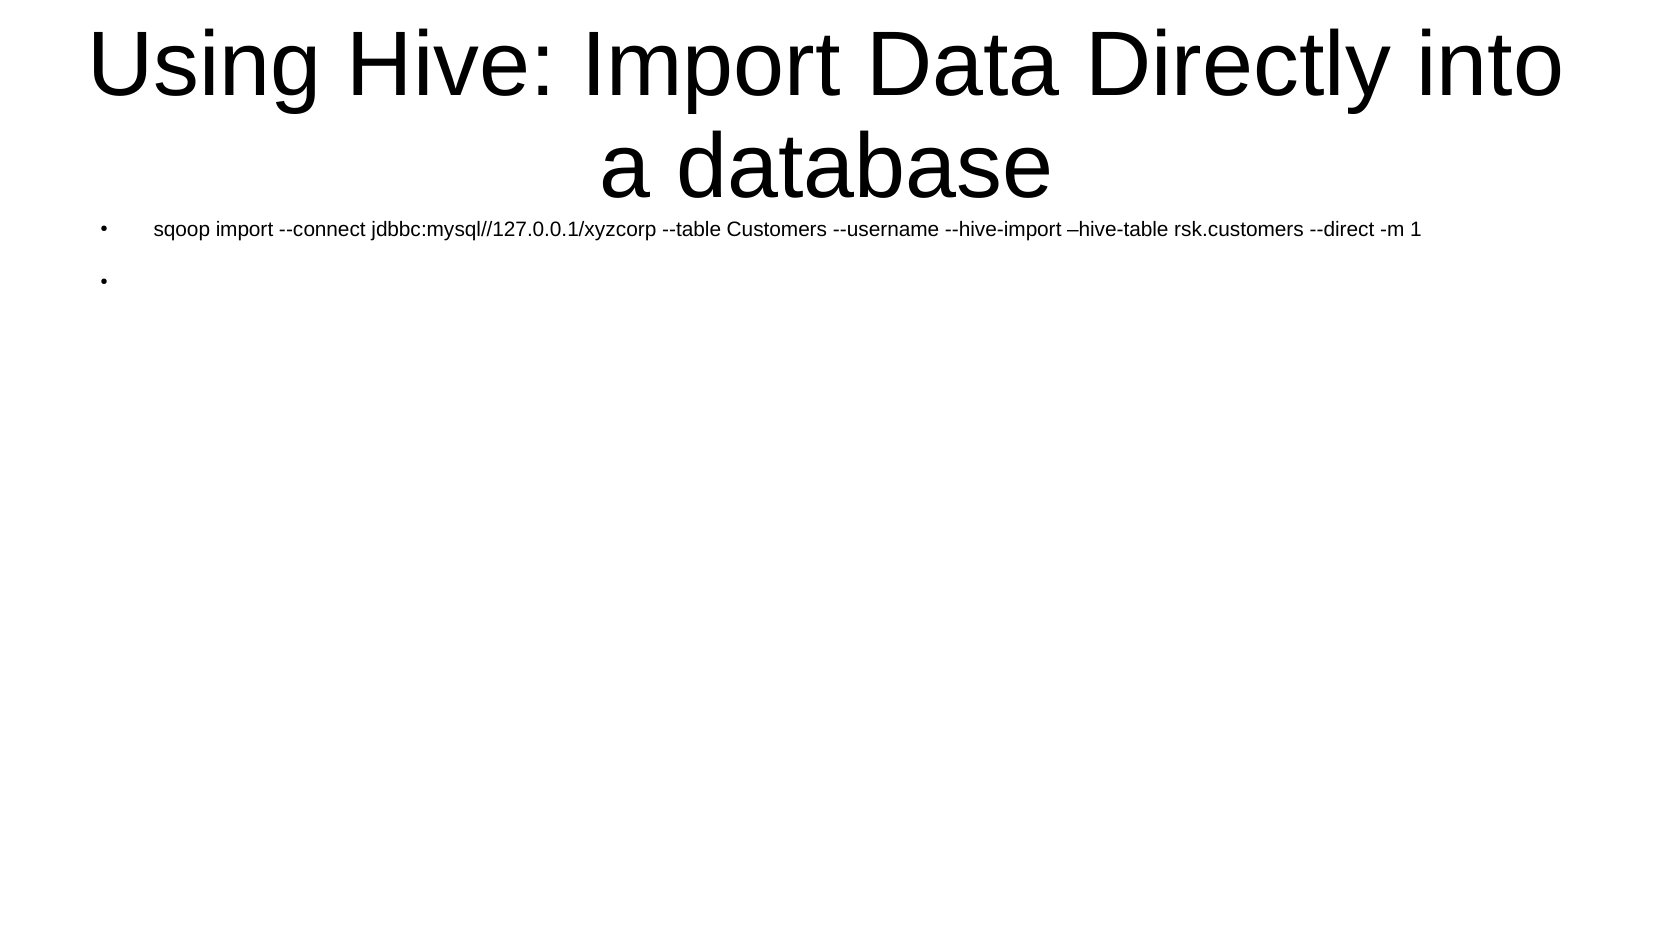

# Using Hive: Import Data Directly into a database
sqoop import --connect jdbbc:mysql//127.0.0.1/xyzcorp --table Customers --username --hive-import –hive-table rsk.customers --direct -m 1